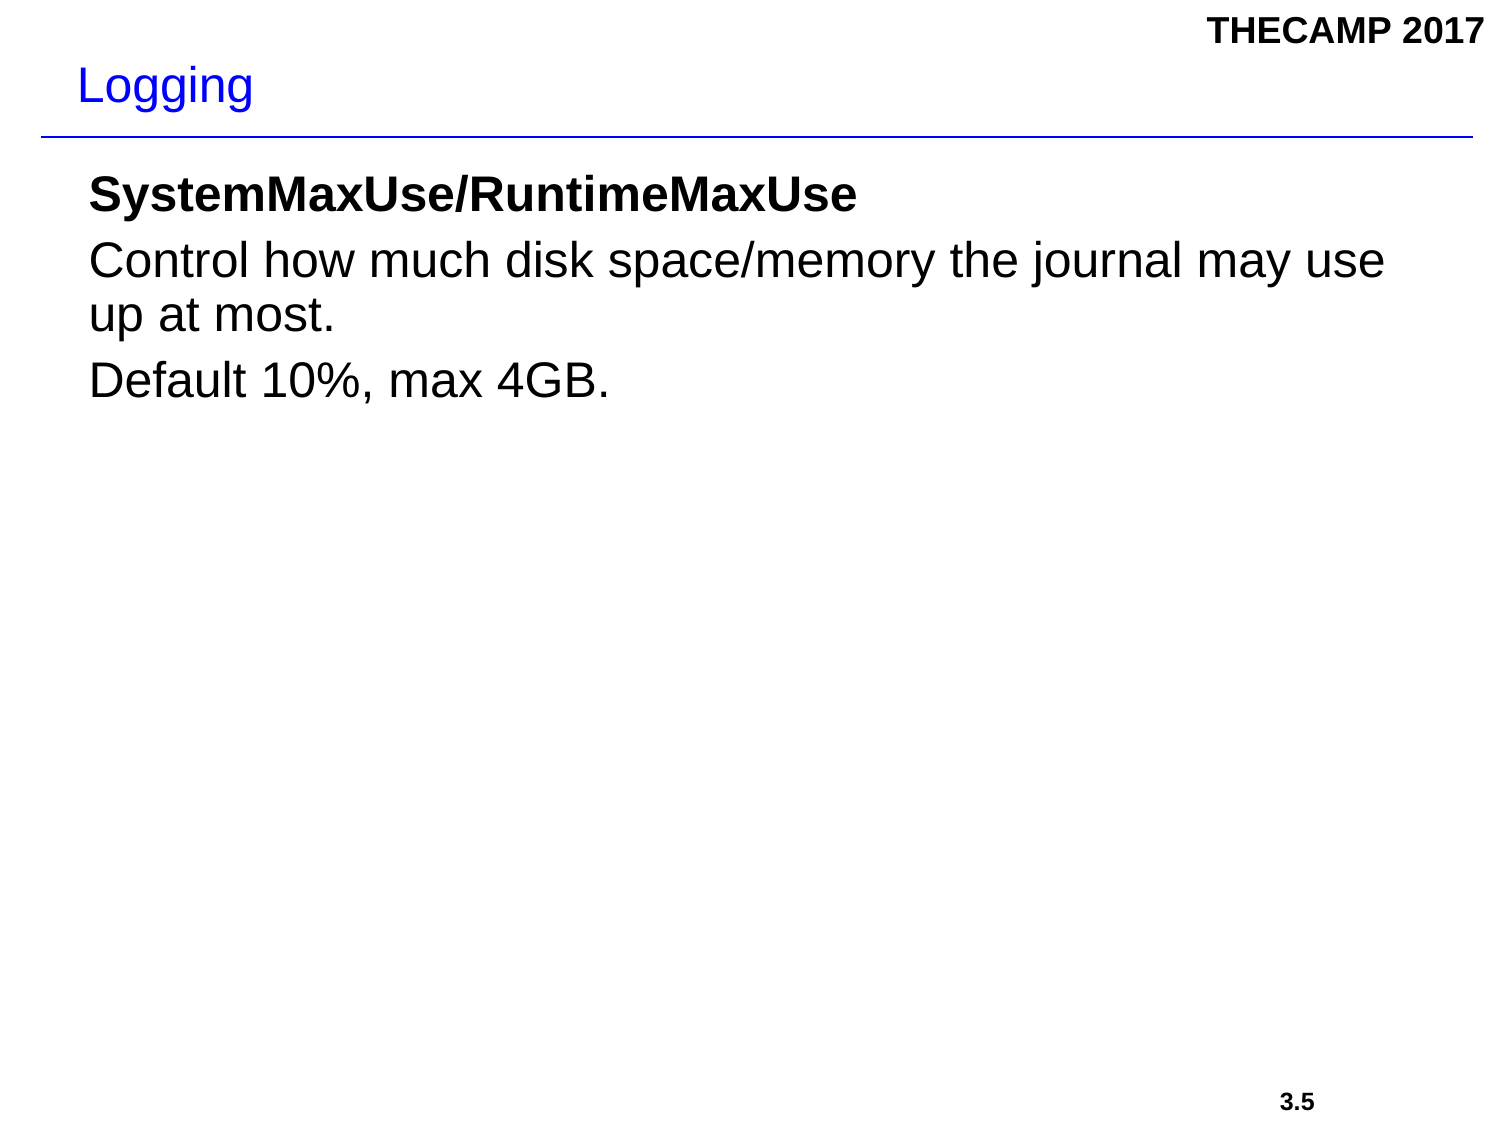

# Logging
SystemMaxUse/RuntimeMaxUse
Control how much disk space/memory the journal may use up at most.
Default 10%, max 4GB.